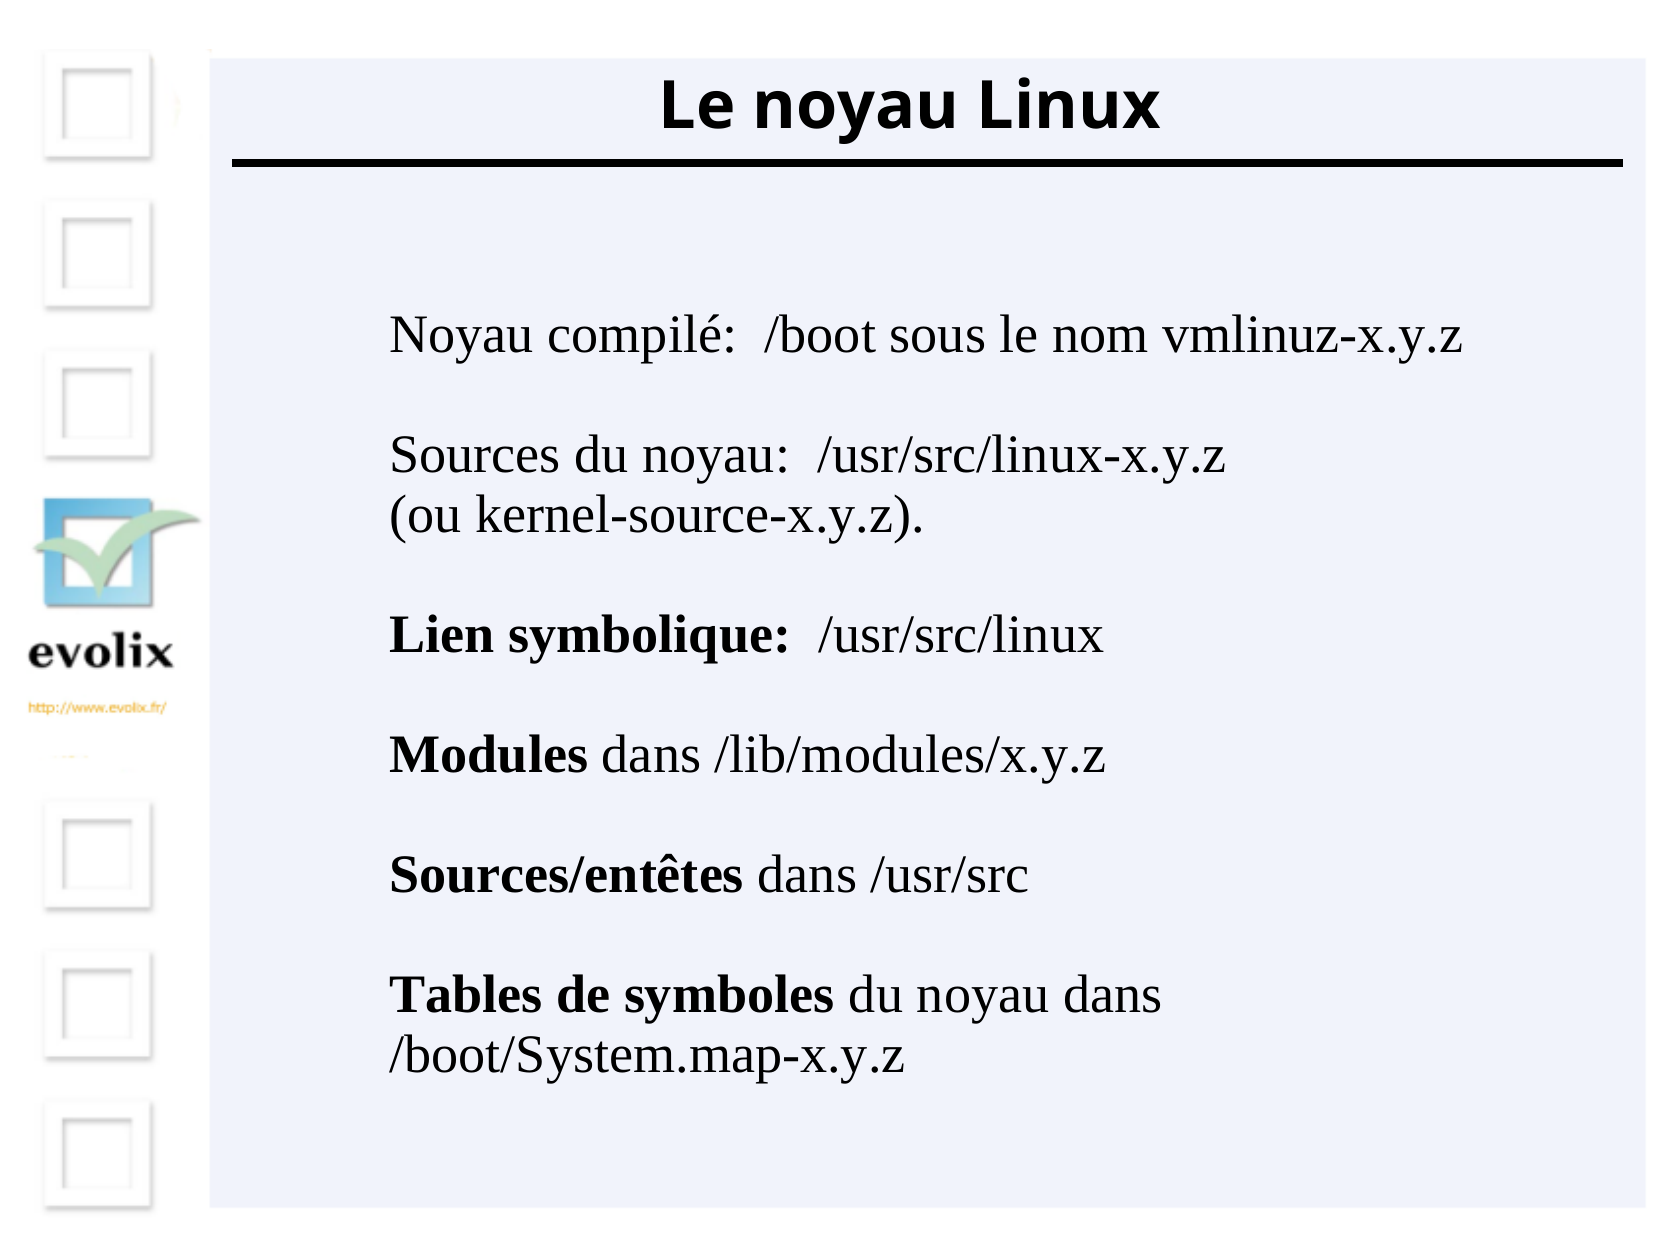

# Le noyau Linux
Noyau compilé: /boot sous le nom vmlinuz-x.y.z
Sources du noyau: /usr/src/linux-x.y.z
(ou kernel-source-x.y.z).
Lien symbolique: /usr/src/linux
Modules dans /lib/modules/x.y.z
Sources/entêtes dans /usr/src
Tables de symboles du noyau dans
/boot/System.map-x.y.z